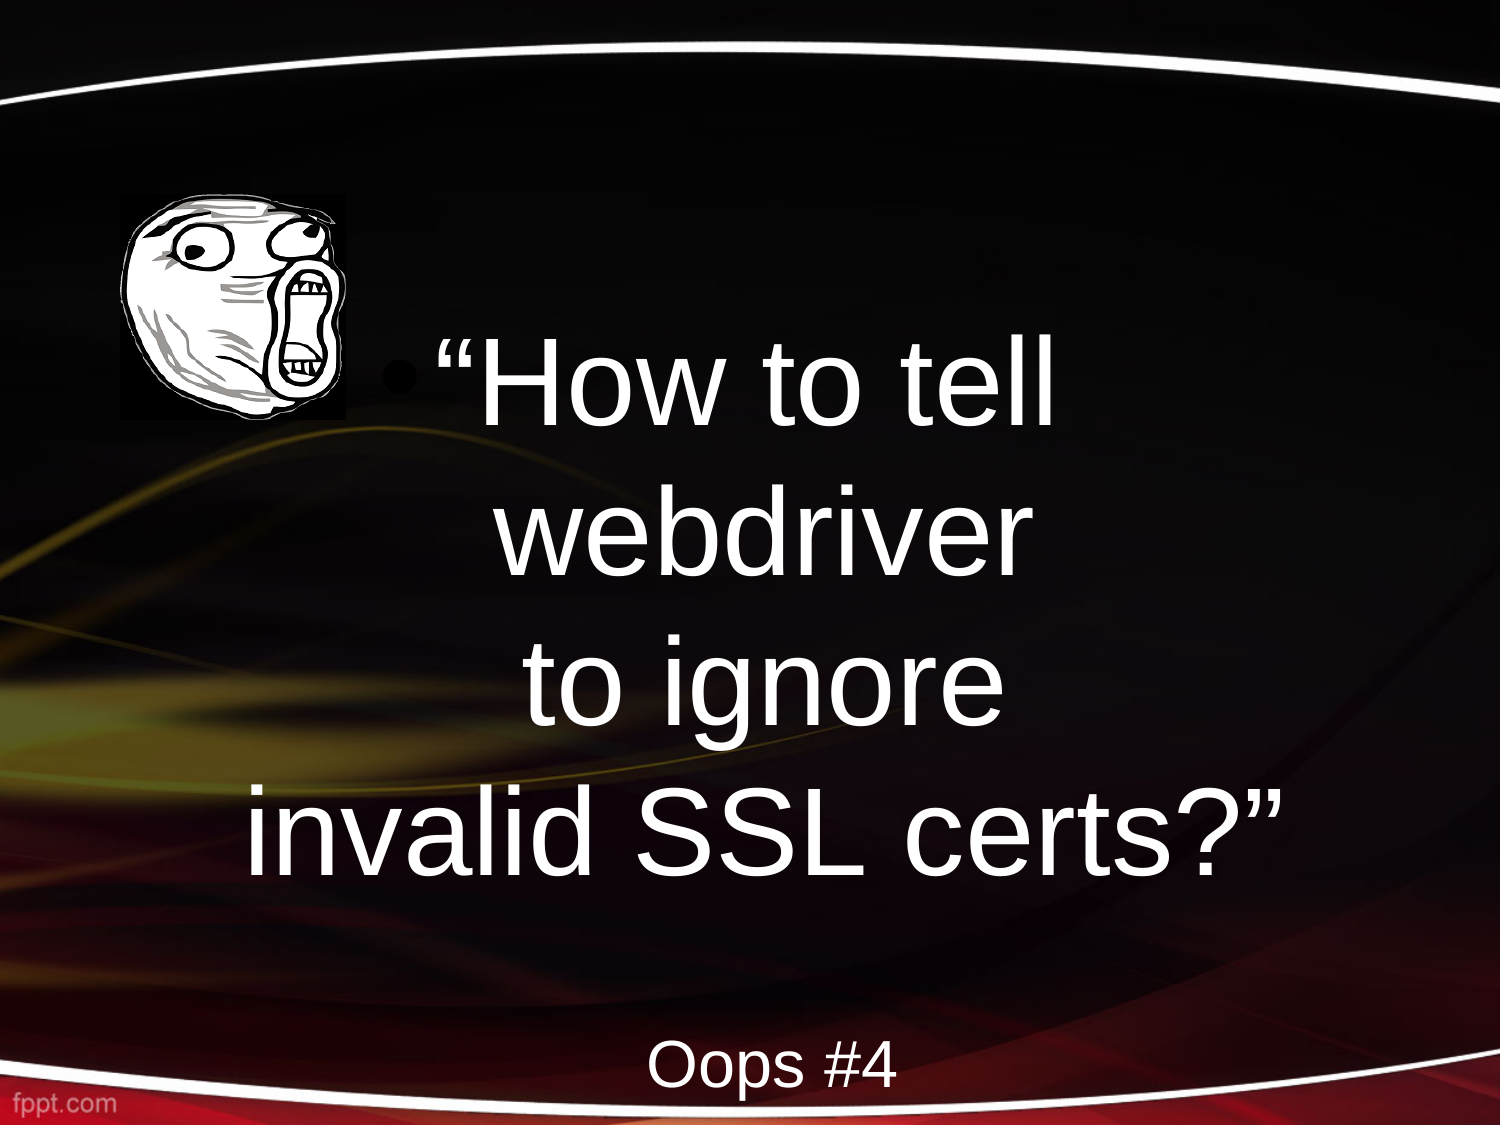

“How to tell
webdriver
to ignore
invalid SSL certs?”
# Oops #4